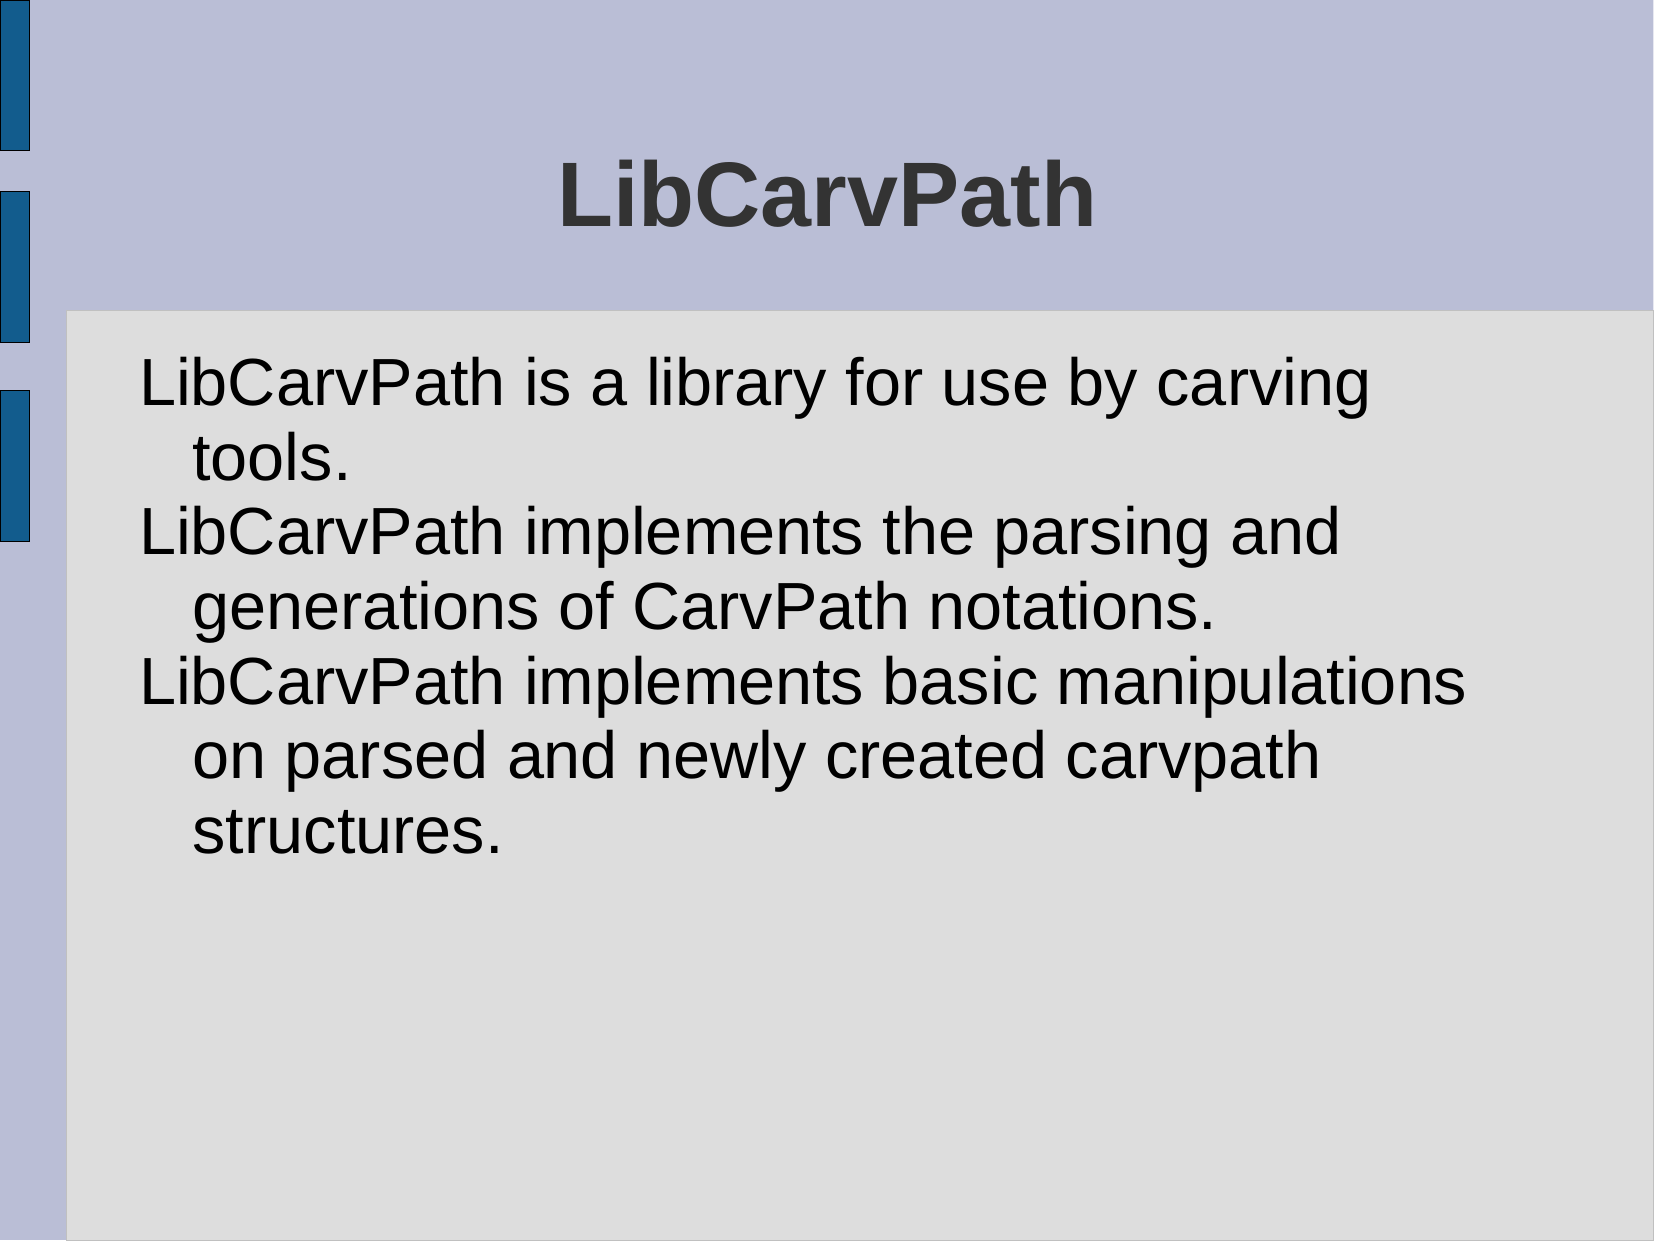

# LibCarvPath
LibCarvPath is a library for use by carving tools.
LibCarvPath implements the parsing and generations of CarvPath notations.
LibCarvPath implements basic manipulations on parsed and newly created carvpath structures.